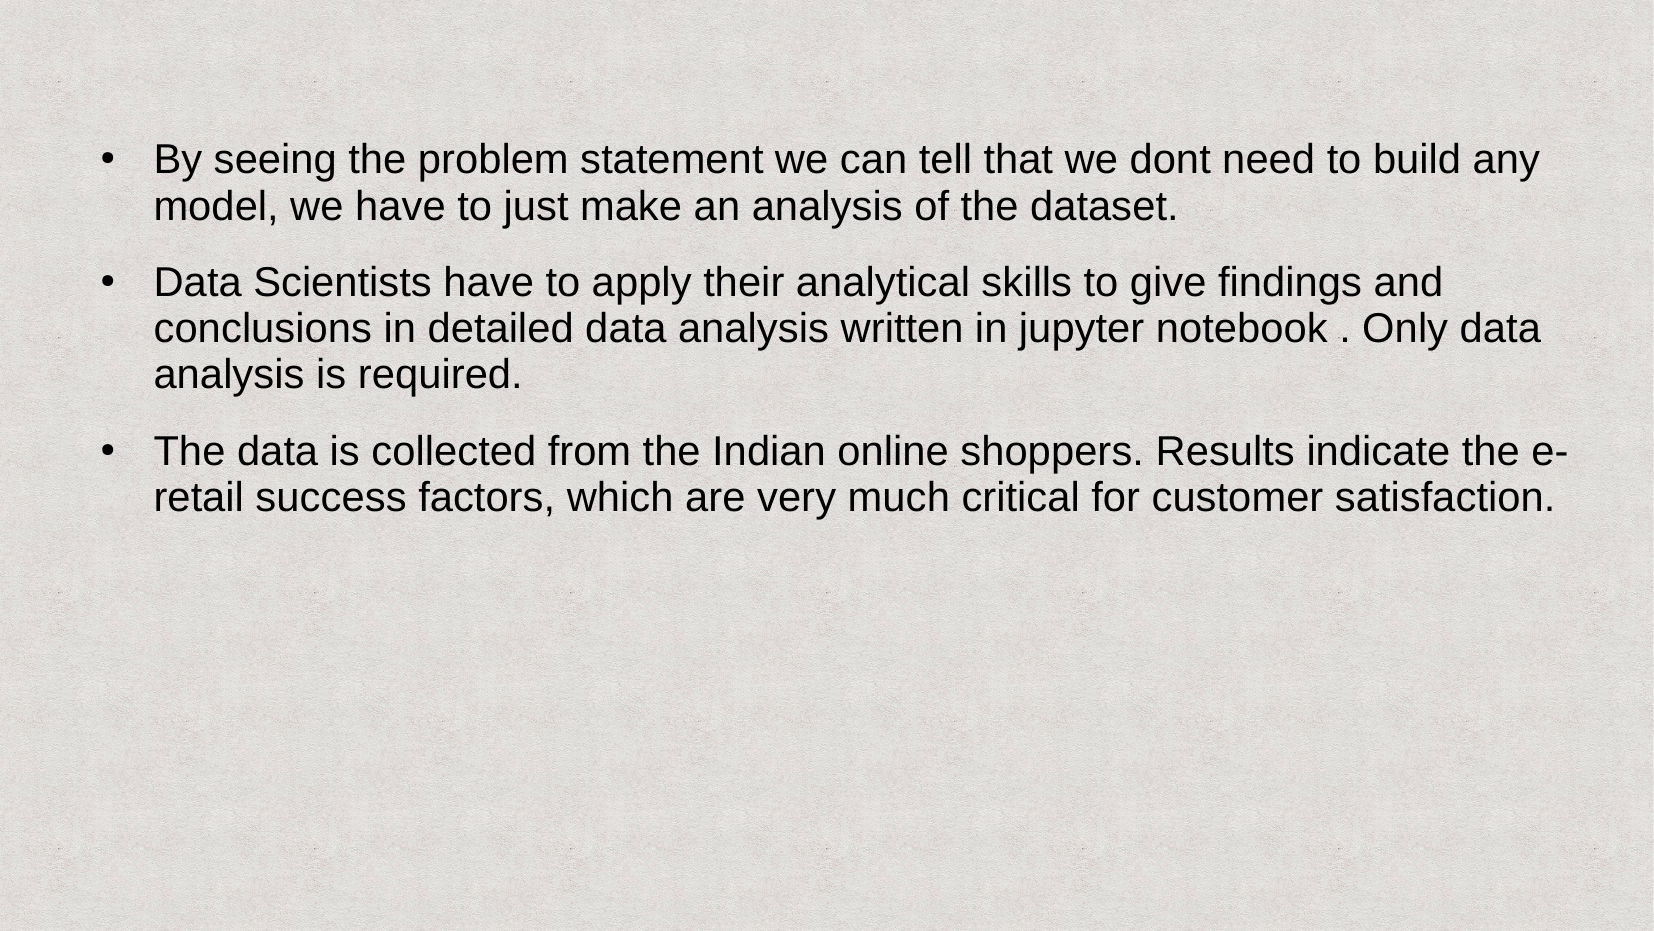

# By seeing the problem statement we can tell that we dont need to build any model, we have to just make an analysis of the dataset.
Data Scientists have to apply their analytical skills to give findings and conclusions in detailed data analysis written in jupyter notebook . Only data analysis is required.
The data is collected from the Indian online shoppers. Results indicate the e-retail success factors, which are very much critical for customer satisfaction.